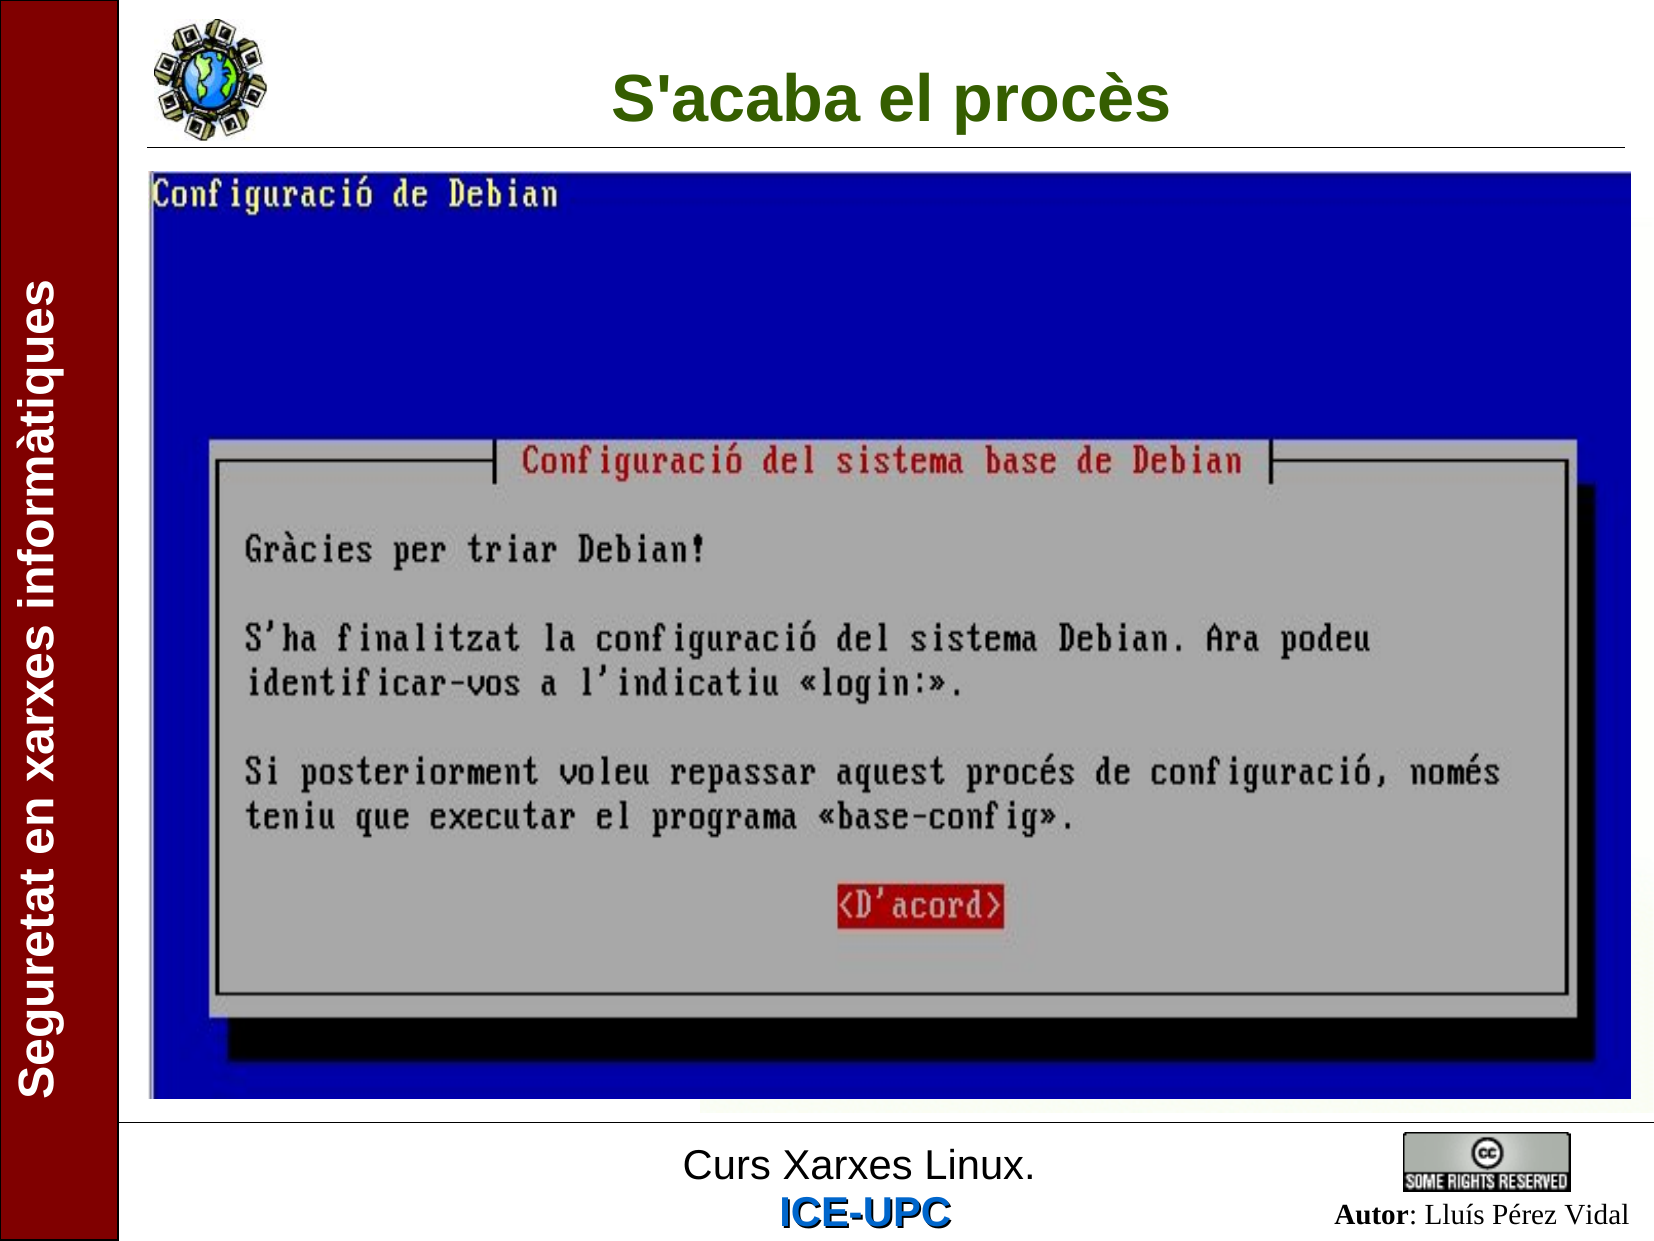

# S'acaba el procès
 Croquis d'arquitectura mostrant les 3 zones